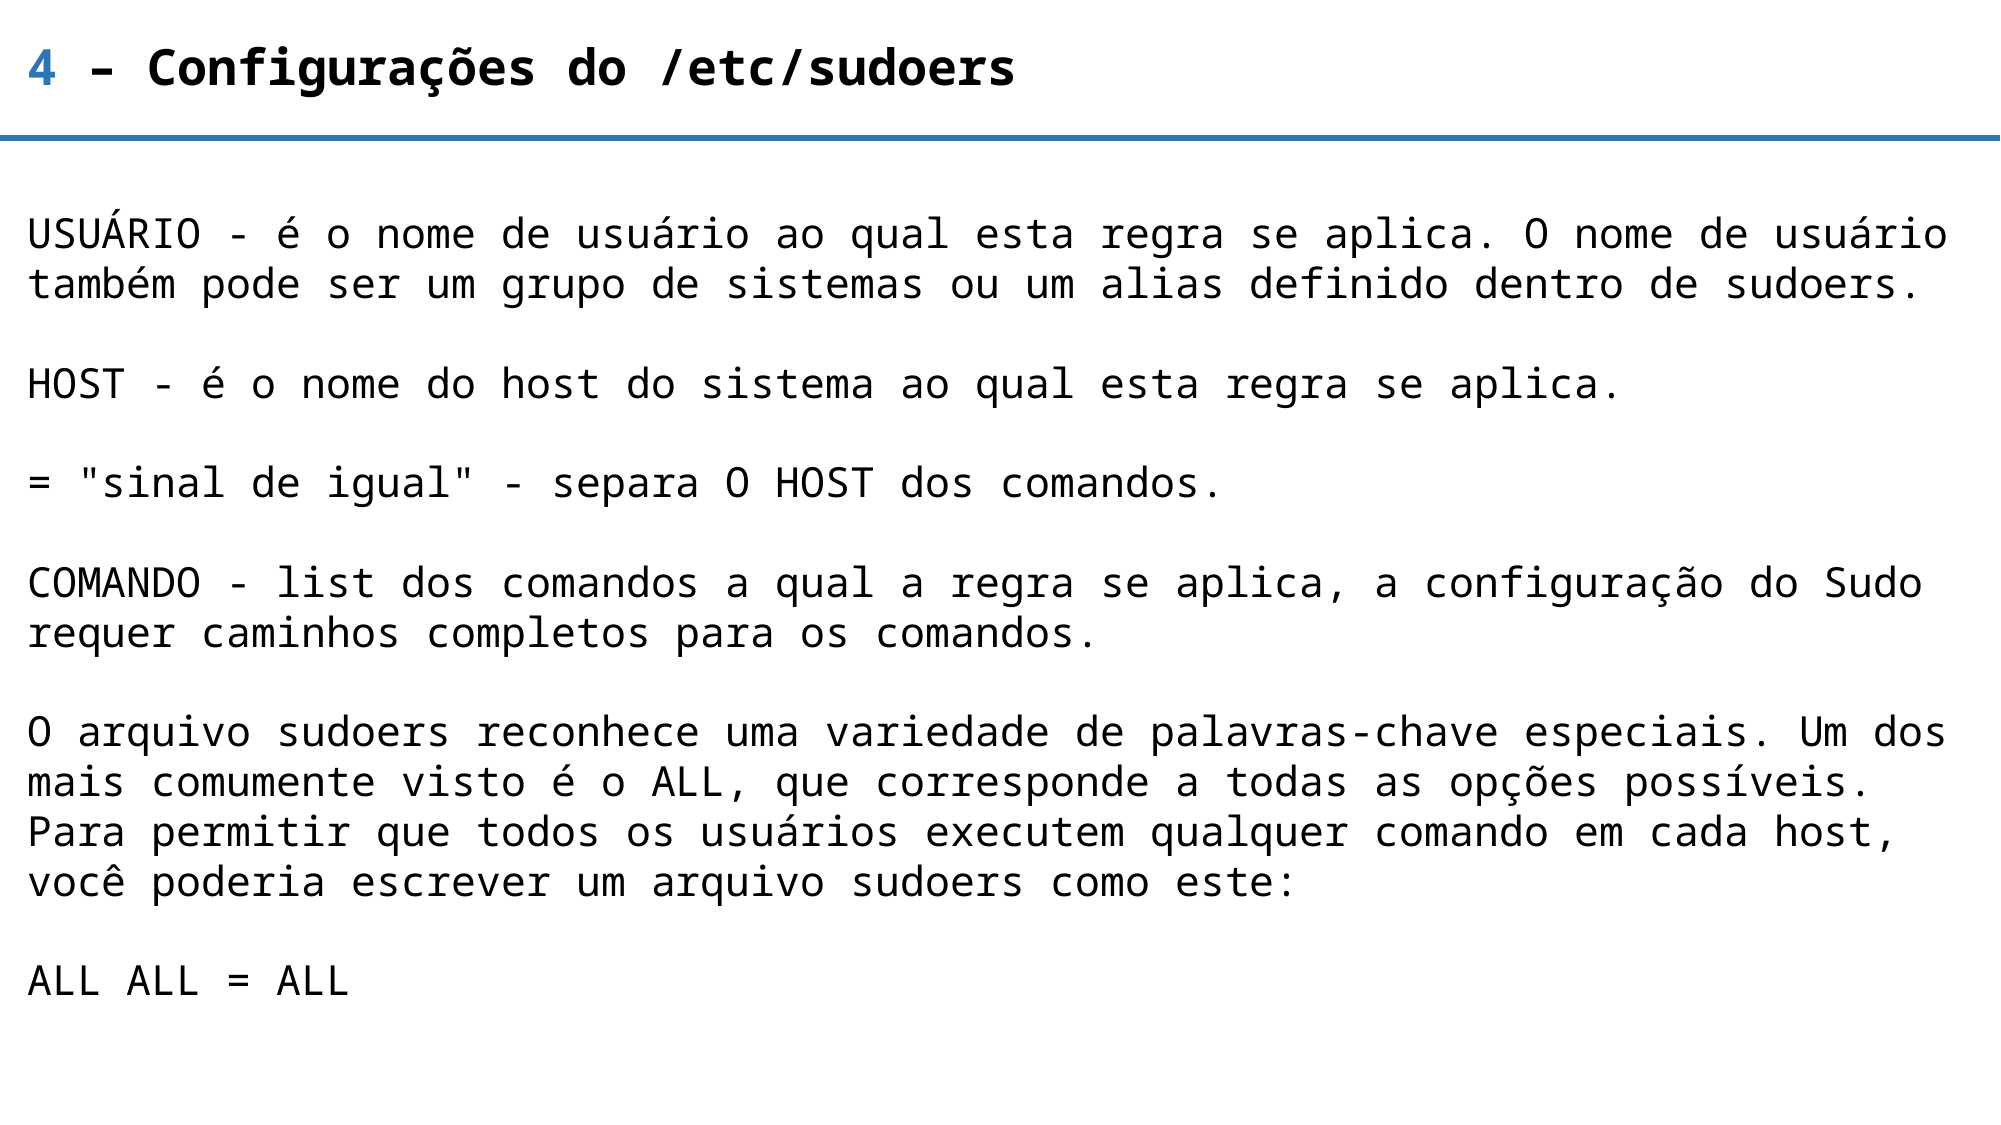

4 – Configurações do /etc/sudoers
# USUÁRIO - é o nome de usuário ao qual esta regra se aplica. O nome de usuário também pode ser um grupo de sistemas ou um alias definido dentro de sudoers. HOST - é o nome do host do sistema ao qual esta regra se aplica. = "sinal de igual" - separa O HOST dos comandos. COMANDO - list dos comandos a qual a regra se aplica, a configuração do Sudo requer caminhos completos para os comandos. O arquivo sudoers reconhece uma variedade de palavras-chave especiais. Um dos mais comumente visto é o ALL, que corresponde a todas as opções possíveis. Para permitir que todos os usuários executem qualquer comando em cada host, você poderia escrever um arquivo sudoers como este: ALL ALL = ALL